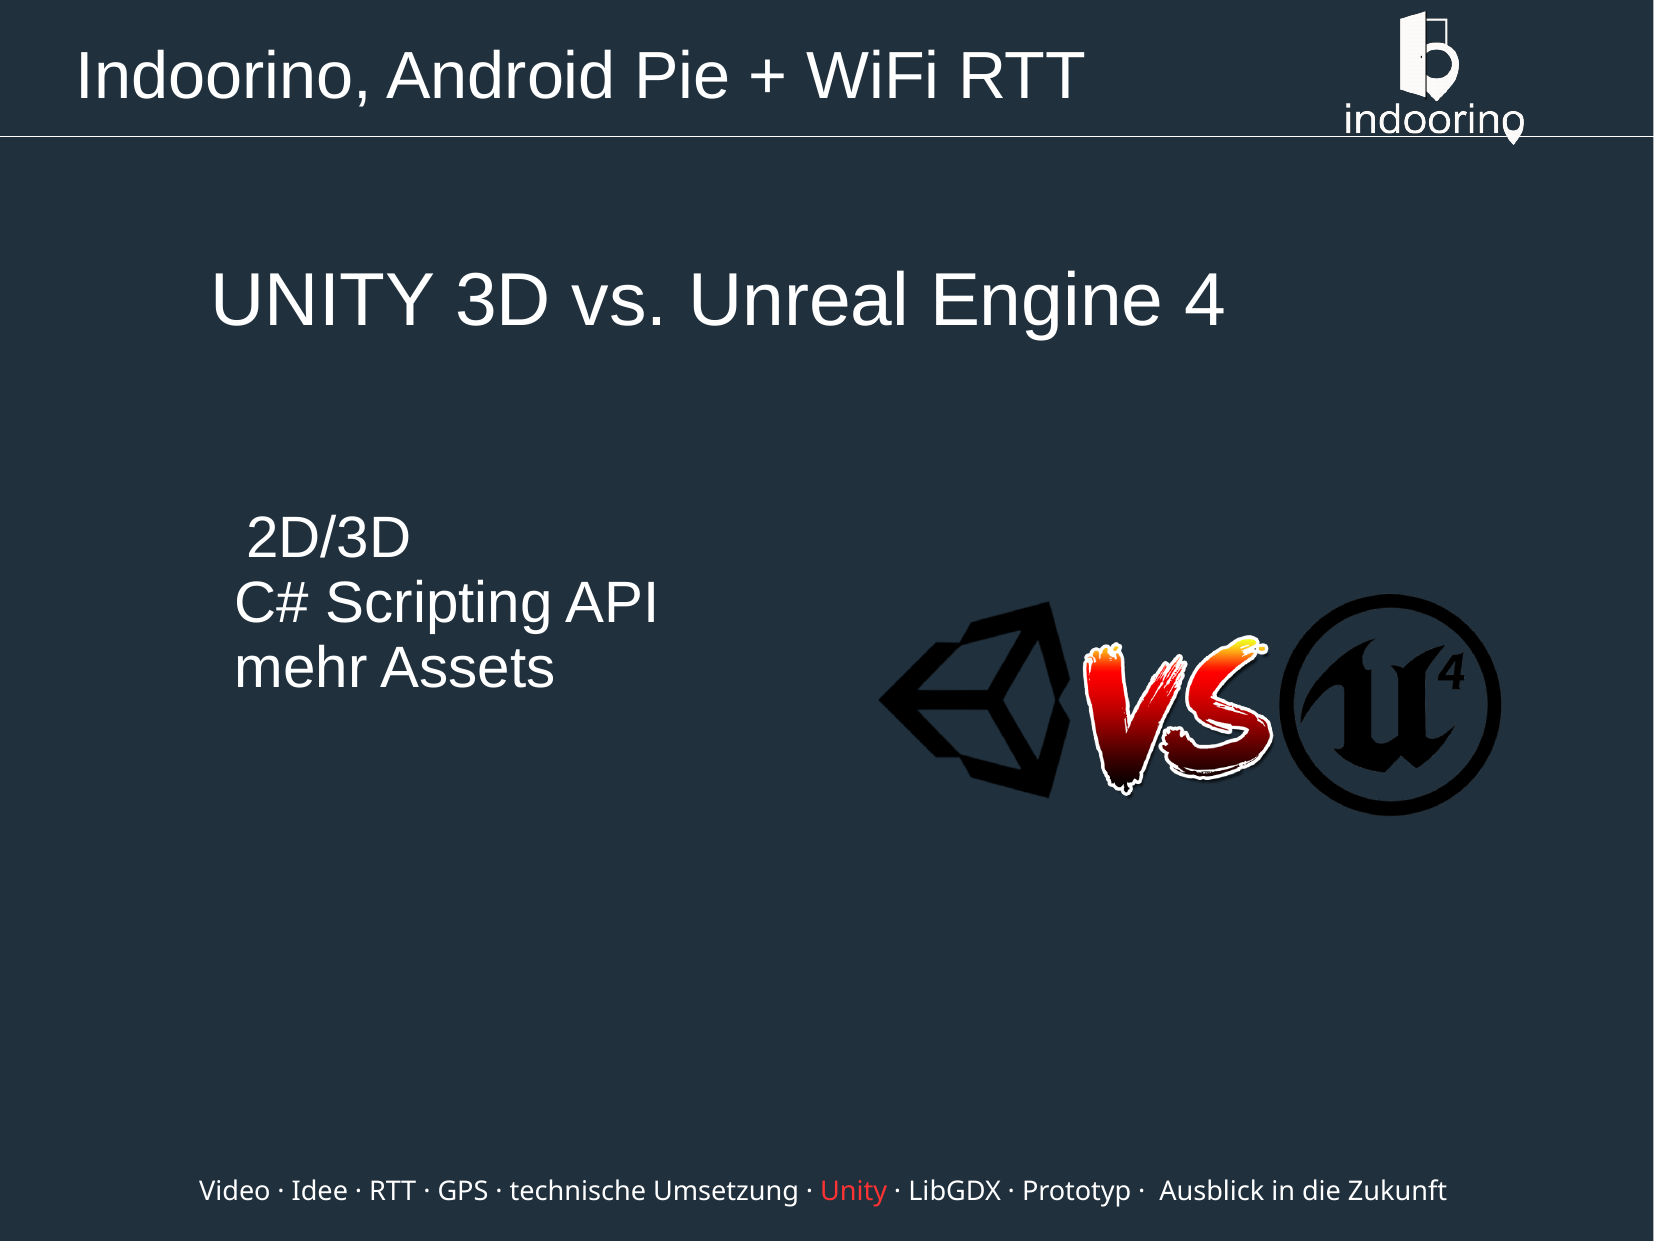

Indoorino, Android Pie + WiFi RTT
UNITY 3D vs. Unreal Engine 4
 2D/3D
C# Scripting API
mehr Assets
Video · Idee · RTT · GPS · technische Umsetzung · Unity · LibGDX · Prototyp · Ausblick in die Zukunft